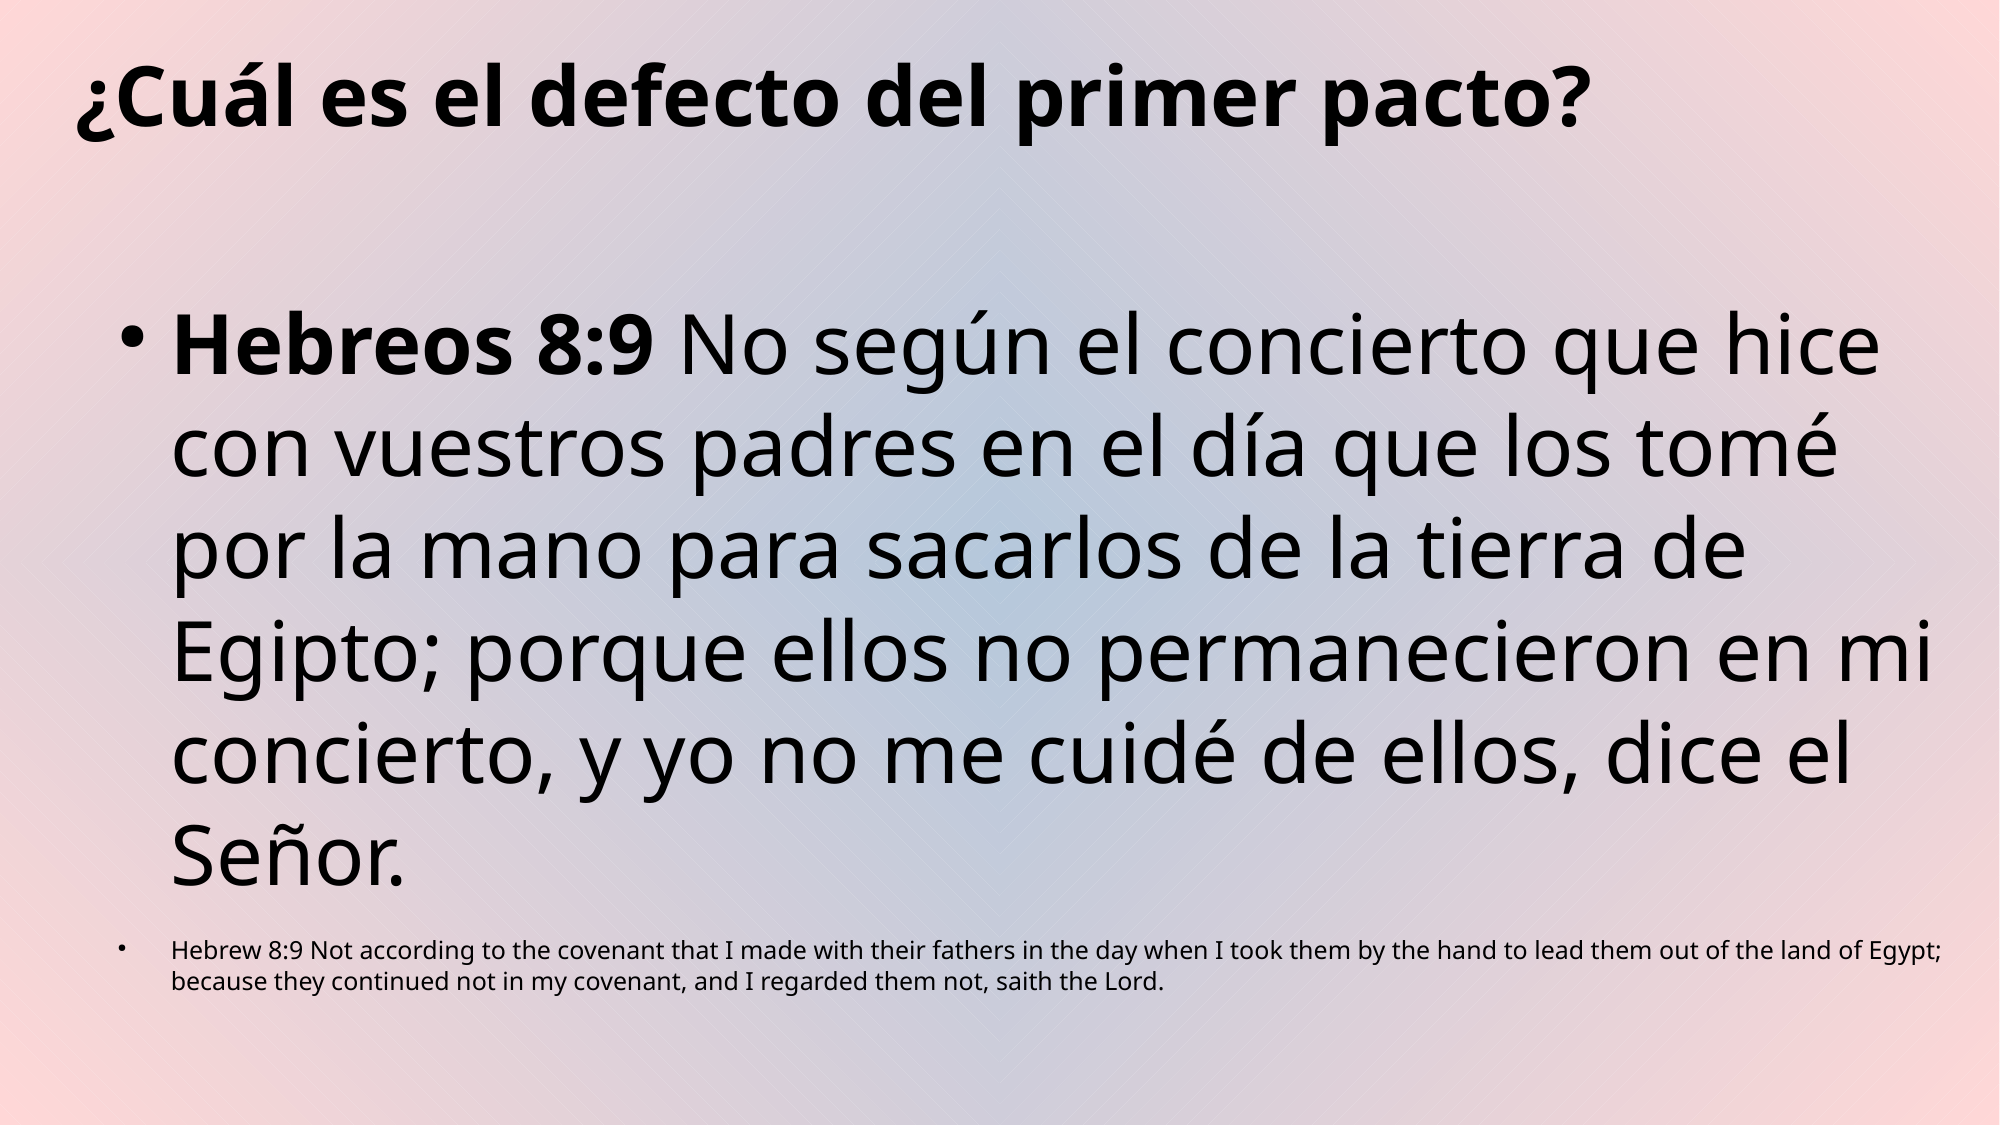

# ¿Cuál es el defecto del primer pacto?
Hebreos 8:9 No según el concierto que hice con vuestros padres en el día que los tomé por la mano para sacarlos de la tierra de Egipto; porque ellos no permanecieron en mi concierto, y yo no me cuidé de ellos, dice el Señor.
Hebrew 8:9 Not according to the covenant that I made with their fathers in the day when I took them by the hand to lead them out of the land of Egypt; because they continued not in my covenant, and I regarded them not, saith the Lord.